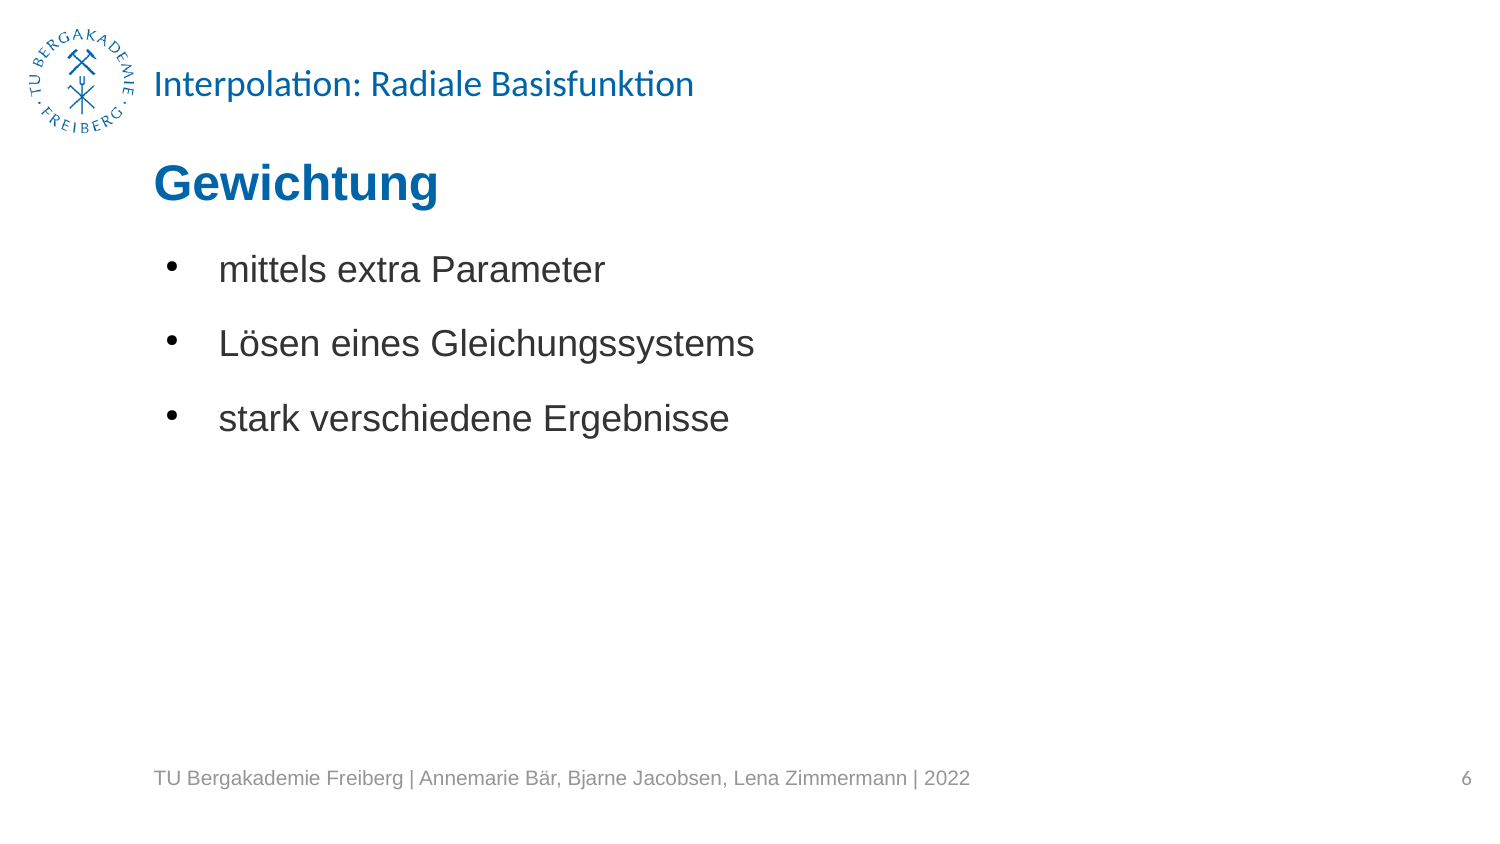

Interpolation: Radiale Basisfunktion
Gewichtung
# mittels extra Parameter
Lösen eines Gleichungssystems
stark verschiedene Ergebnisse
TU Bergakademie Freiberg | Annemarie Bär, Bjarne Jacobsen, Lena Zimmermann | 2022